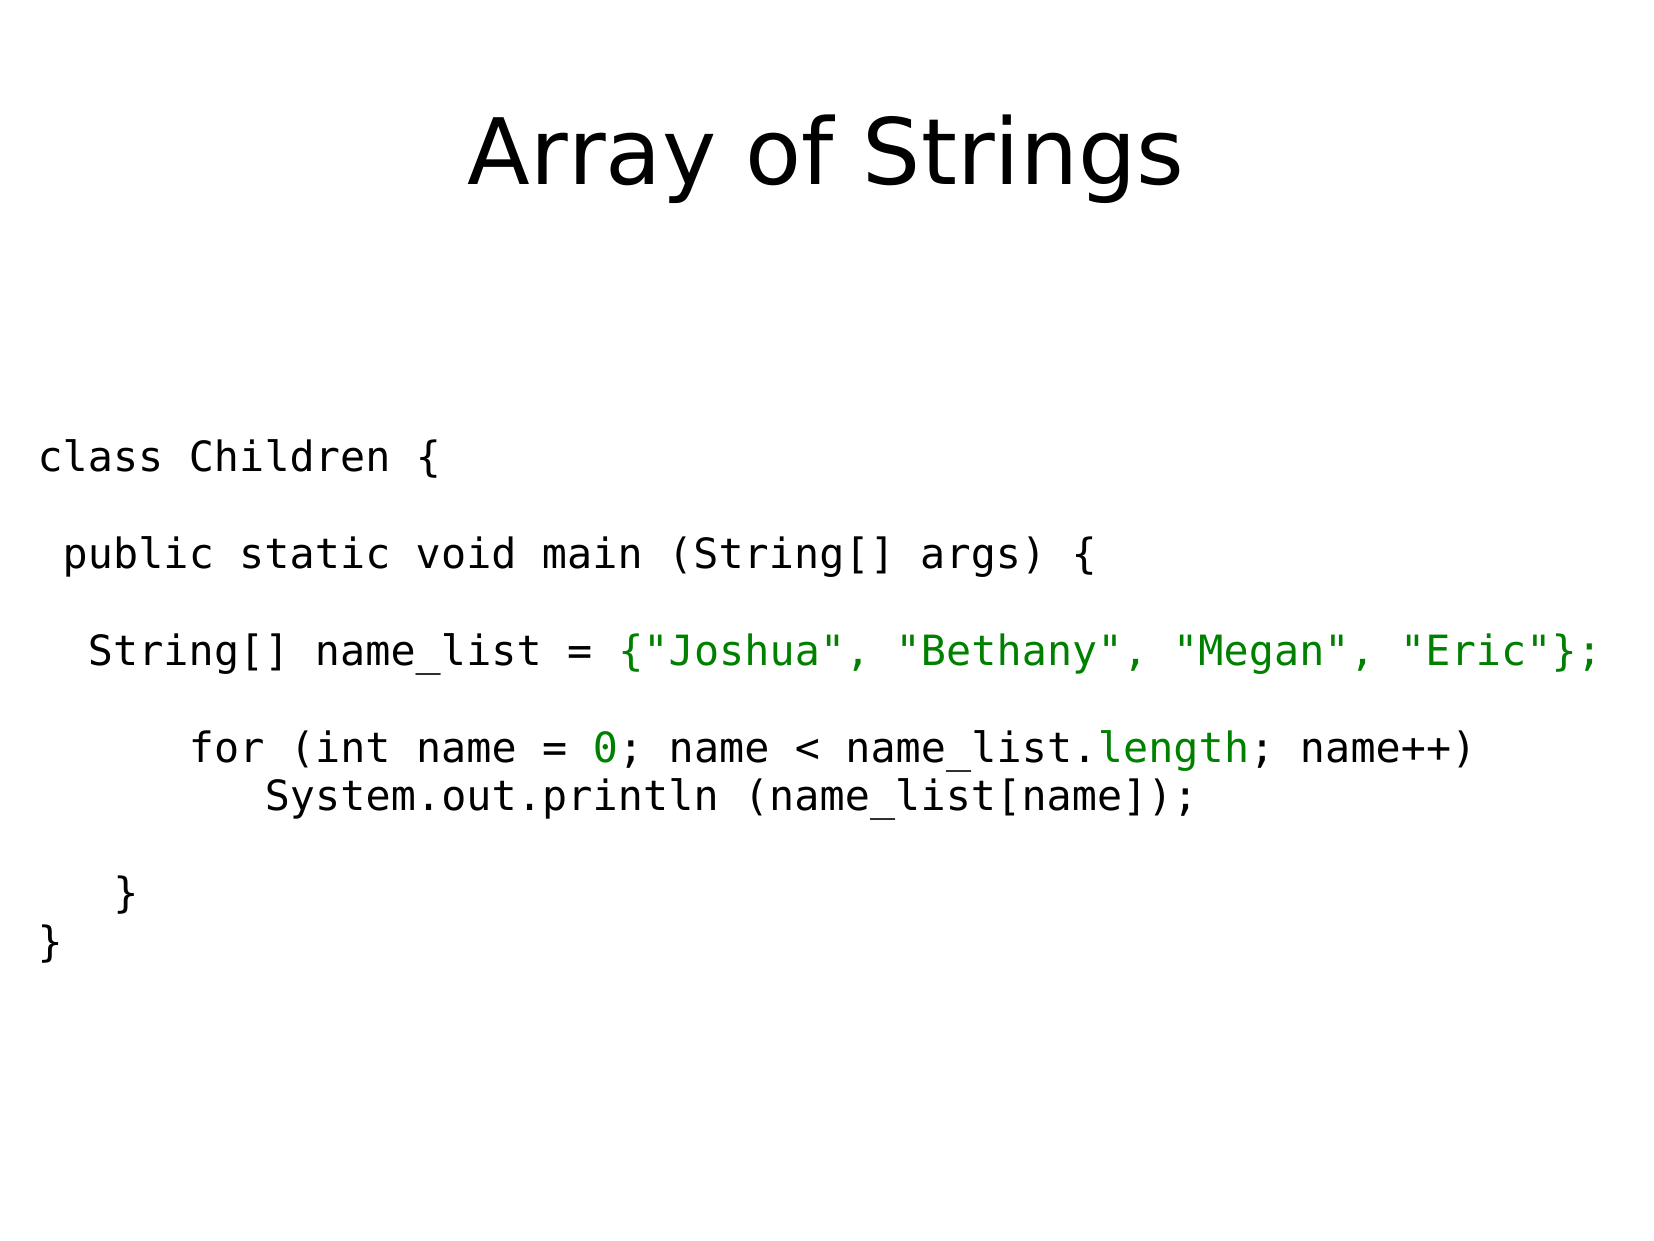

# Array of Strings
class Children {
 public static void main (String[] args) {
 String[] name_list = {"Joshua", "Bethany", "Megan", "Eric"};
 for (int name = 0; name < name_list.length; name++)
 System.out.println (name_list[name]);
 }
}